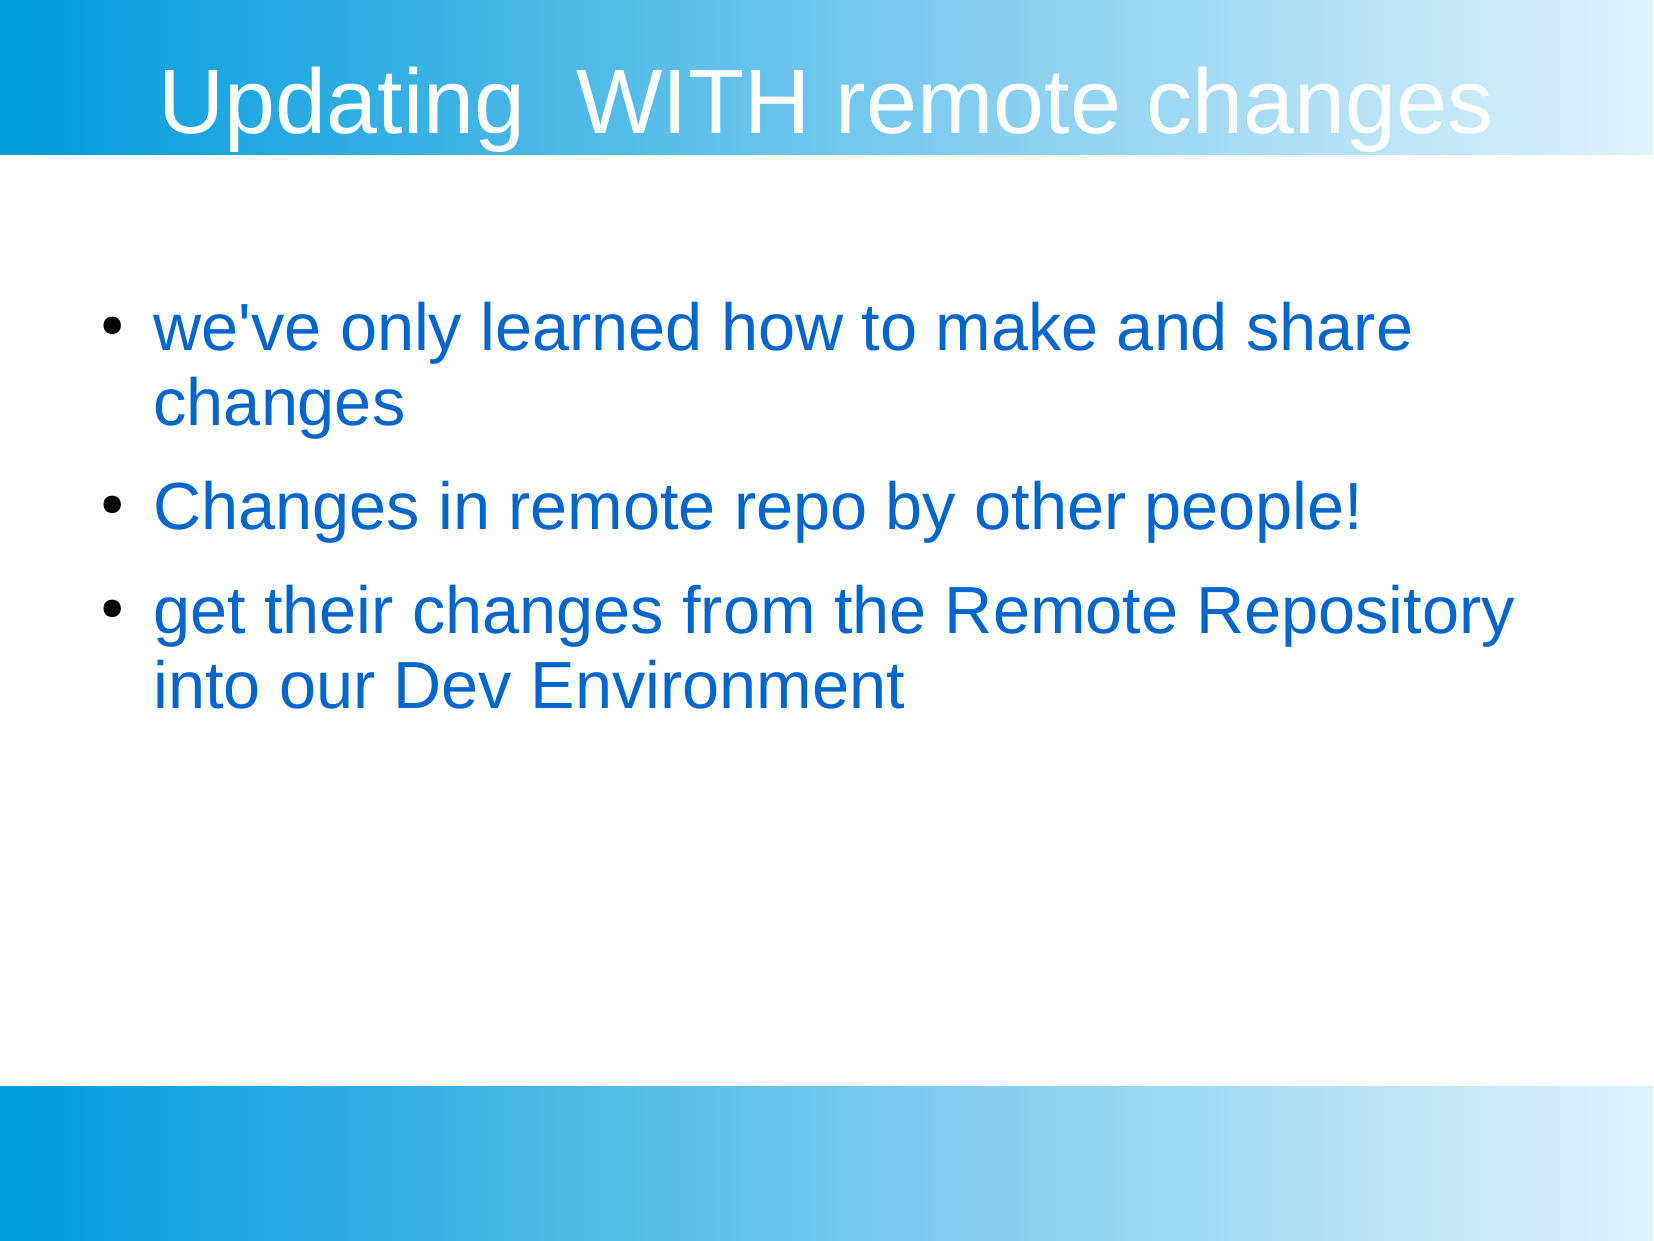

# Updating WITH remote changes
we've only learned how to make and share changes
Changes in remote repo by other people!
get their changes from the Remote Repository into our Dev Environment